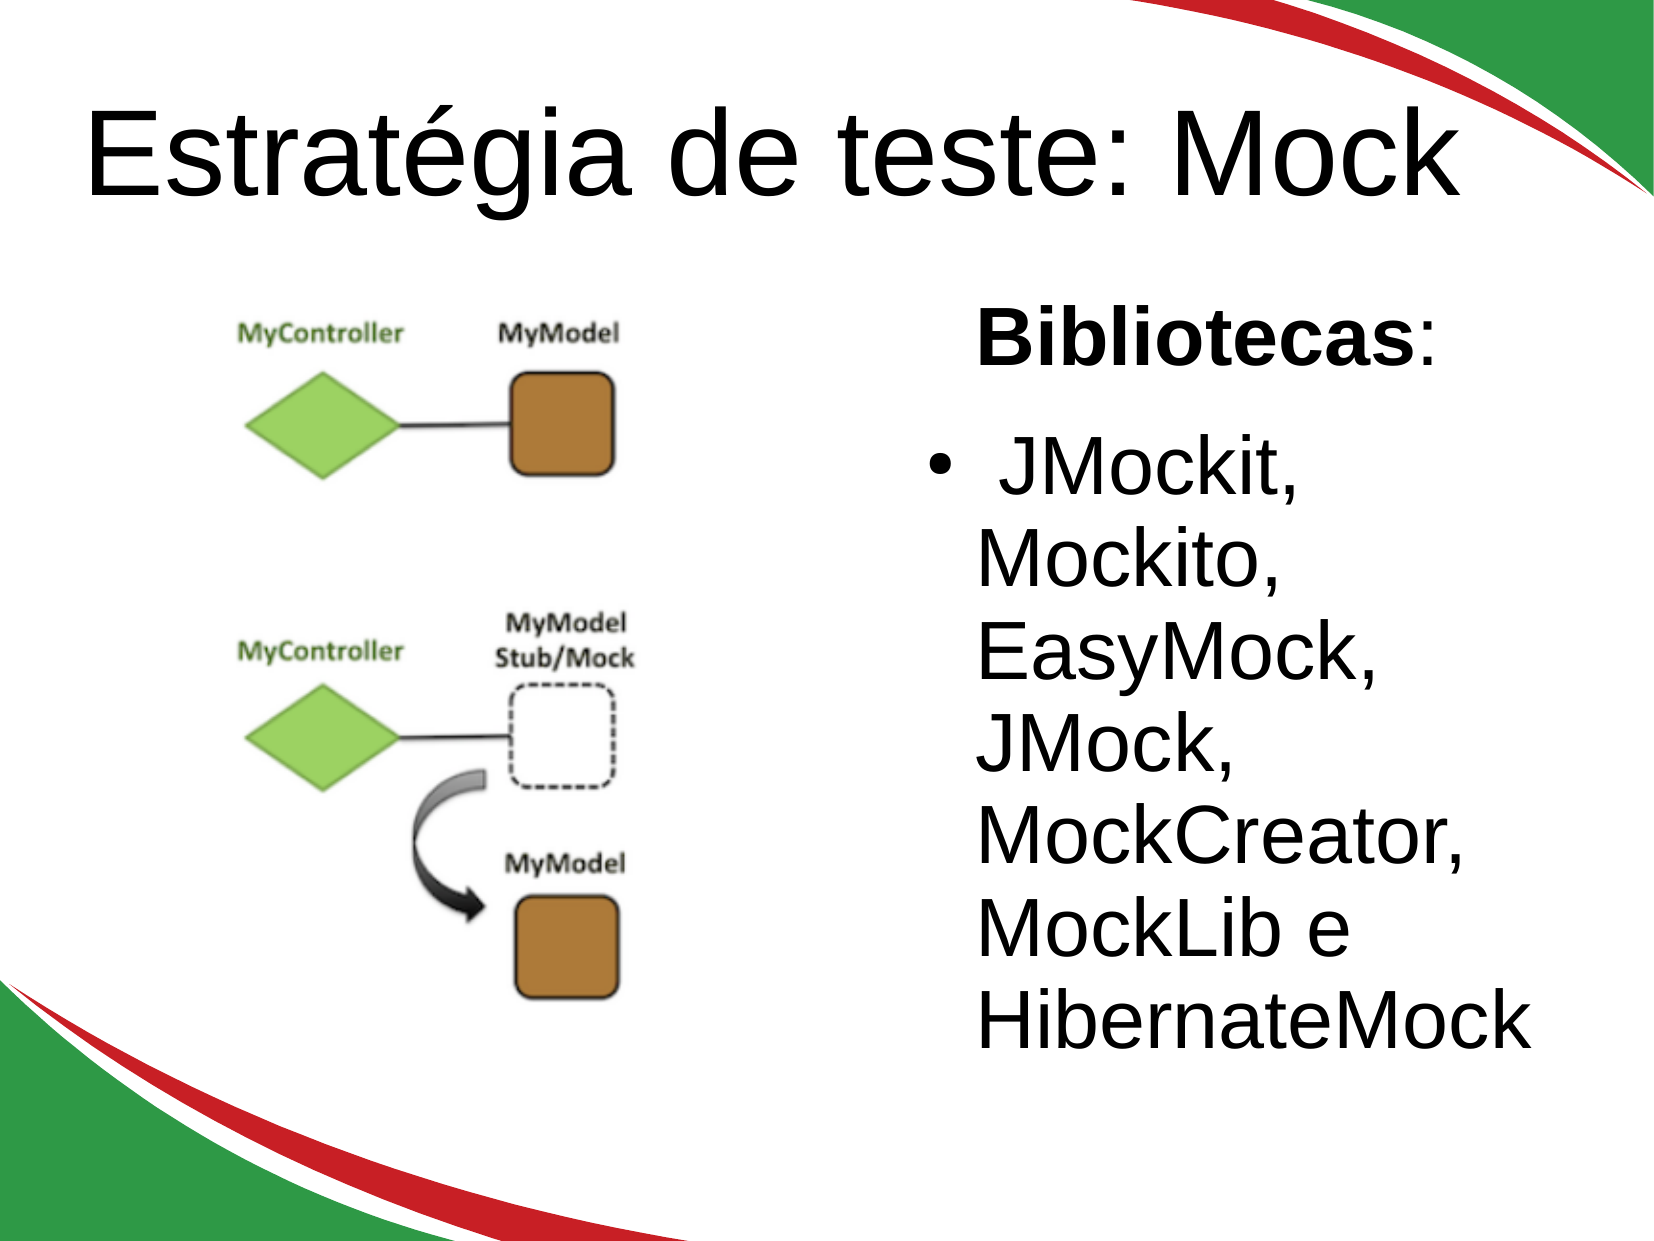

# Estratégia de teste: Mock
Bibliotecas:
 JMockit, Mockito, EasyMock, JMock, MockCreator, MockLib e HibernateMock